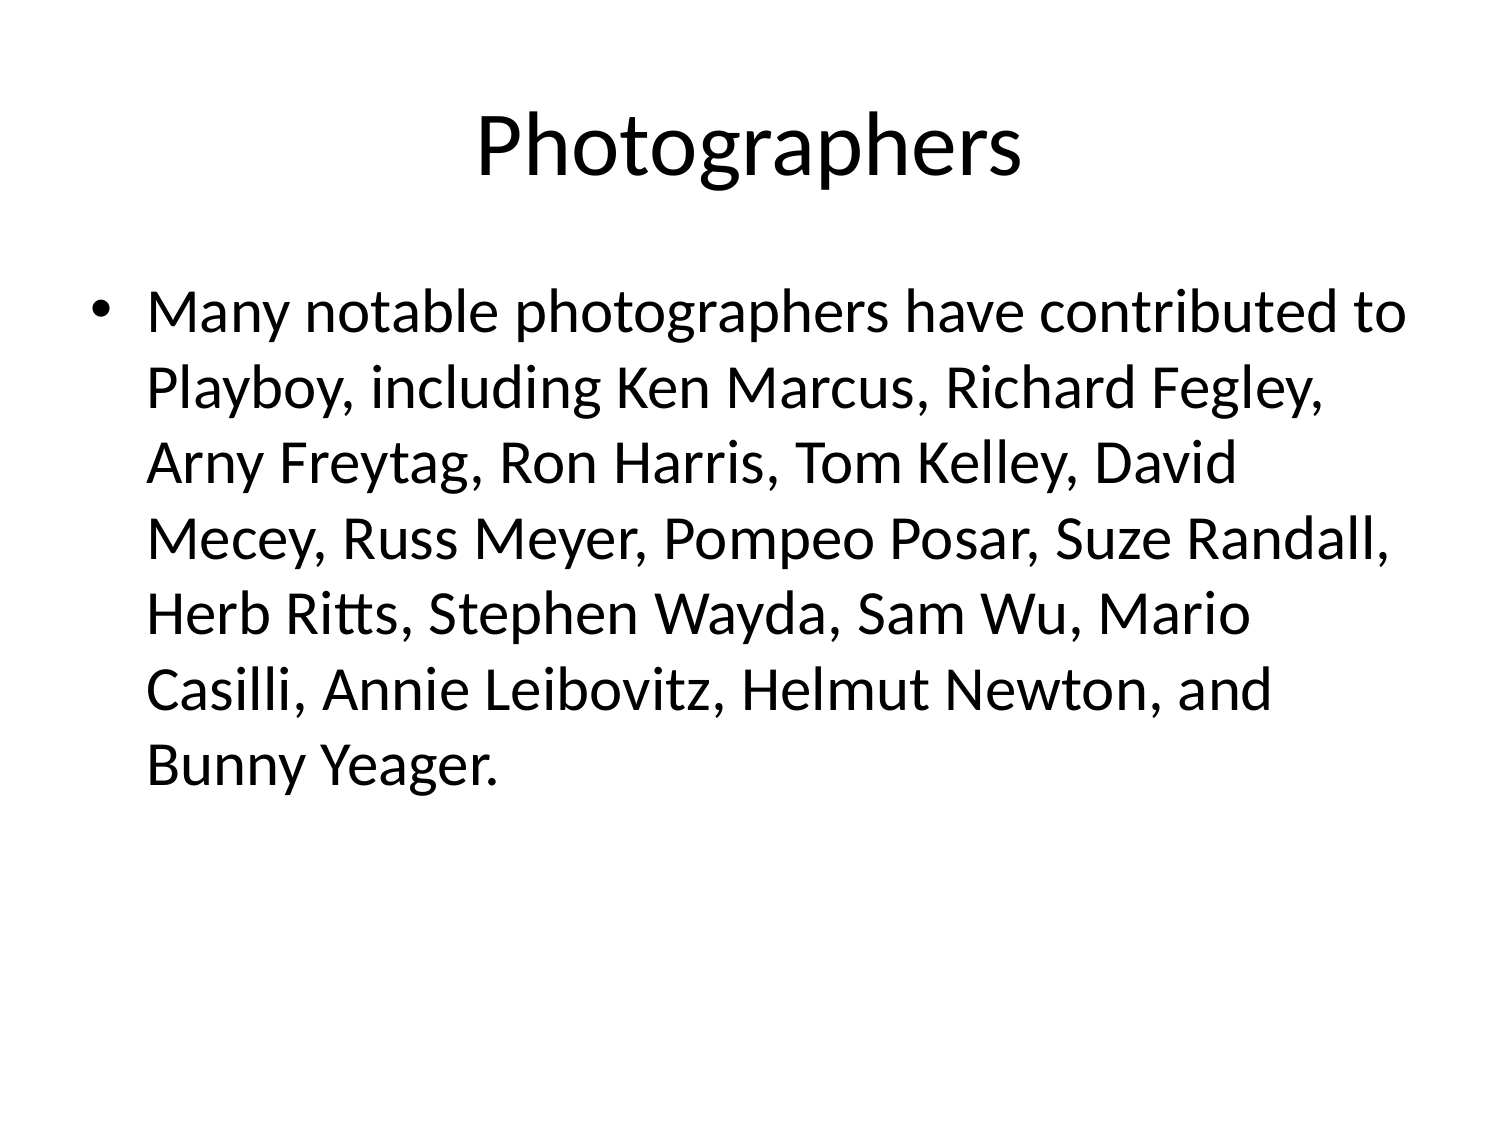

# Photographers
Many notable photographers have contributed to Playboy, including Ken Marcus, Richard Fegley, Arny Freytag, Ron Harris, Tom Kelley, David Mecey, Russ Meyer, Pompeo Posar, Suze Randall, Herb Ritts, Stephen Wayda, Sam Wu, Mario Casilli, Annie Leibovitz, Helmut Newton, and Bunny Yeager.